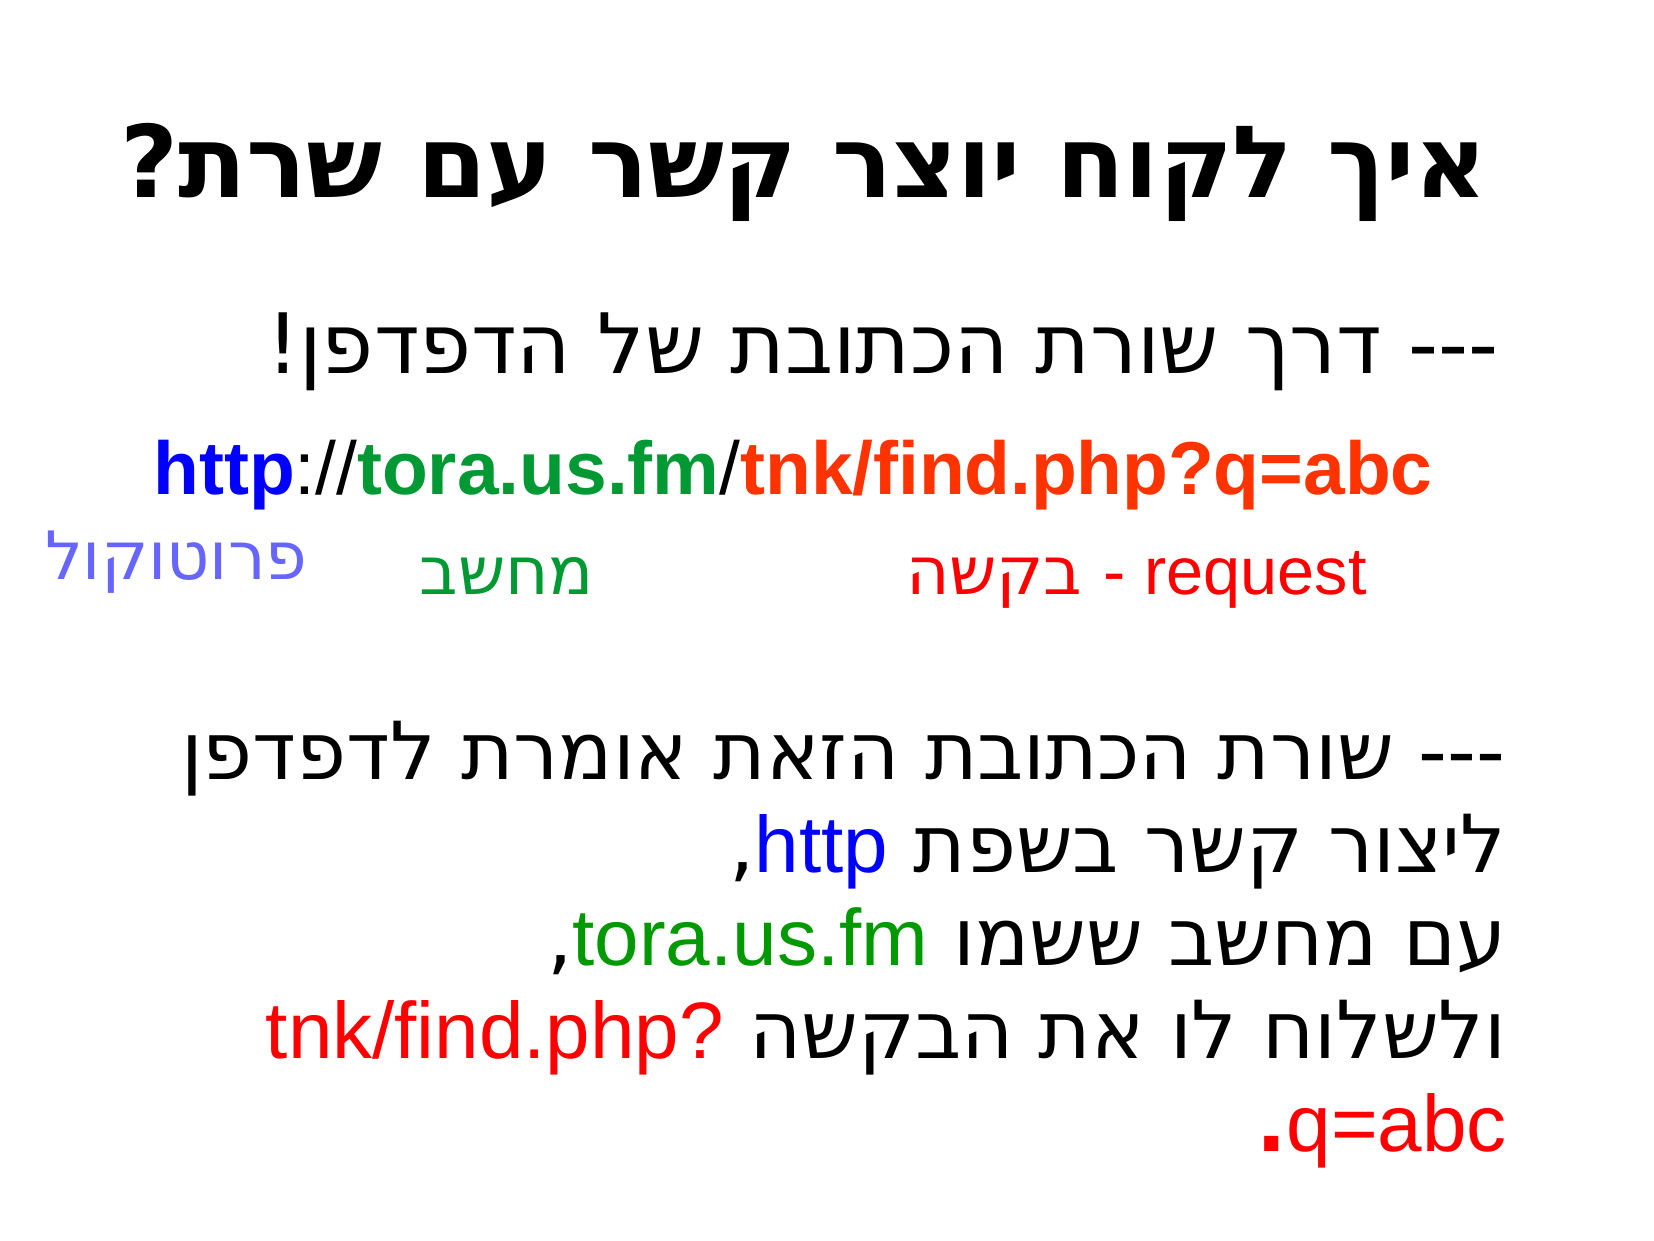

איך לקוח יוצר קשר עם שרת?
# --- דרך שורת הכתובת של הדפדפן!
http://tora.us.fm/tnk/find.php?q=abc
פרוטוקול
מחשב
בקשה - request
--- שורת הכתובת הזאת אומרת לדפדפן ליצור קשר בשפת http,
עם מחשב ששמו tora.us.fm,
ולשלוח לו את הבקשה tnk/find.php?q=abc.